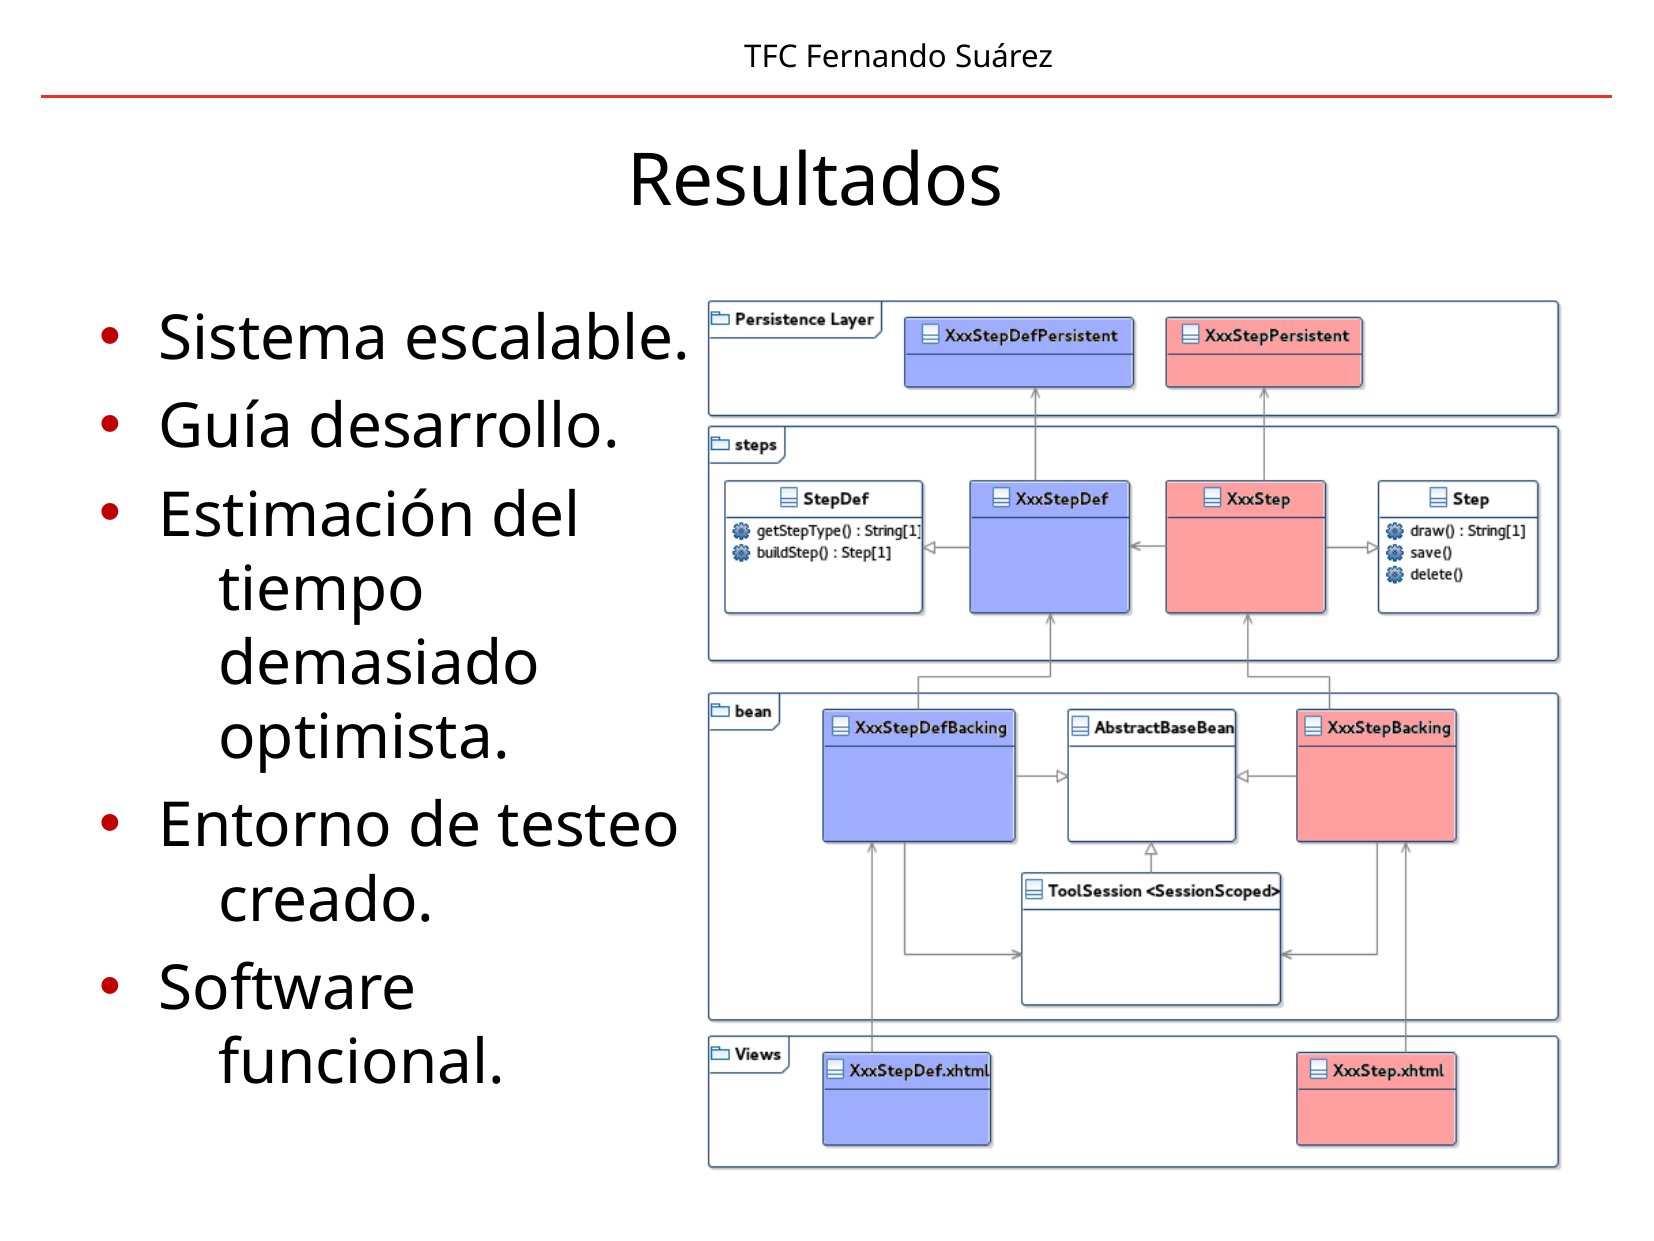

# Resultados
Sistema escalable.
Guía desarrollo.
Estimación del tiempo demasiado optimista.
Entorno de testeo creado.
Software funcional.